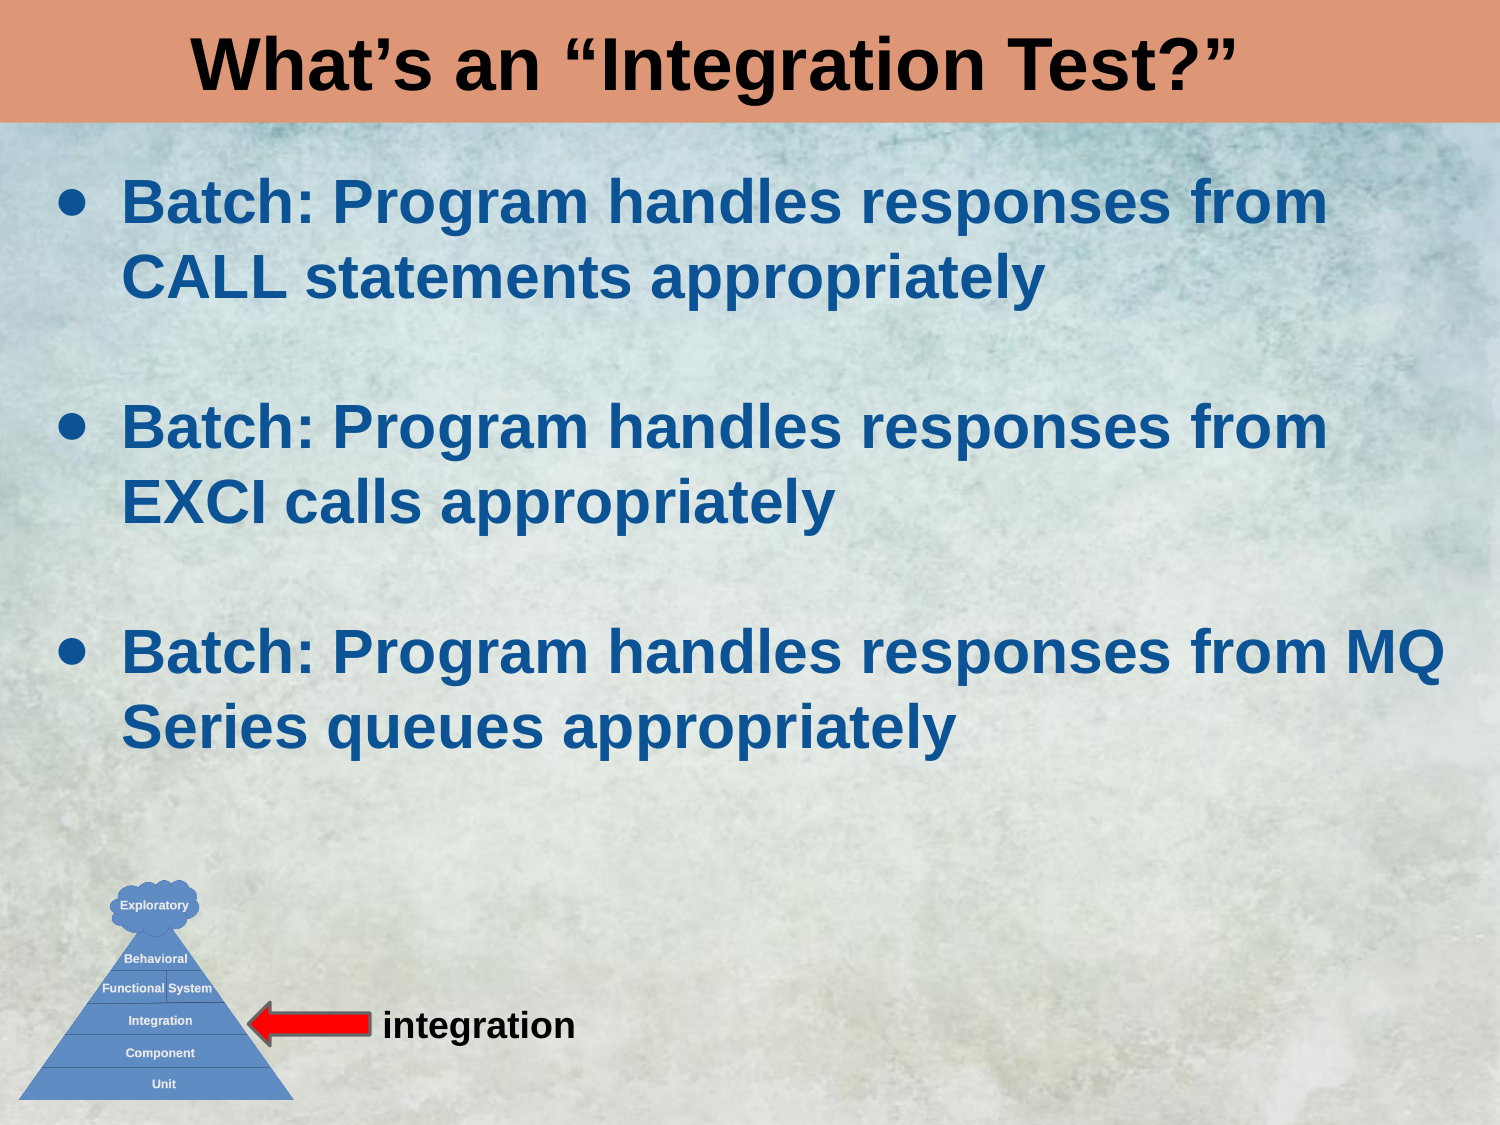

What’s an “Integration Test?”
# Batch: Program handles responses from CALL statements appropriately
Batch: Program handles responses from EXCI calls appropriately
Batch: Program handles responses from MQ Series queues appropriately
integration